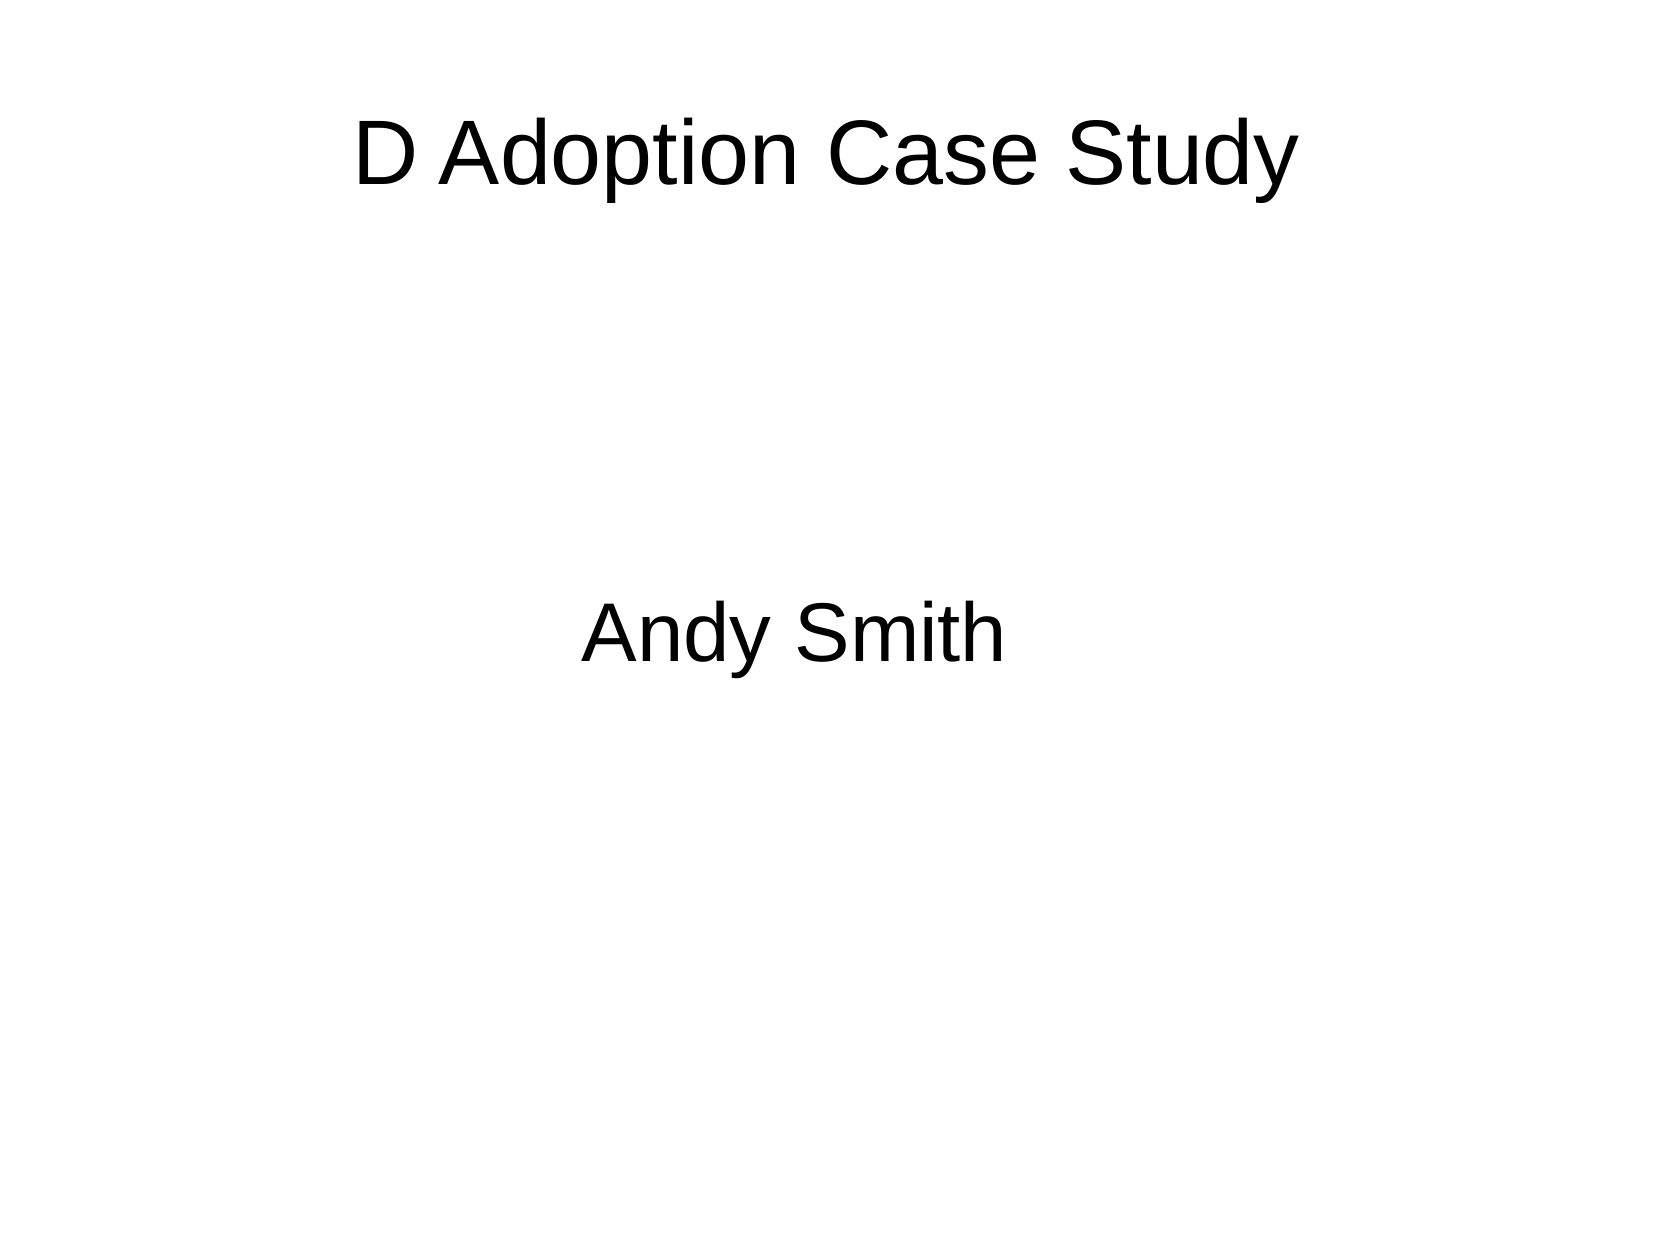

# D Adoption Case Study
Andy Smith